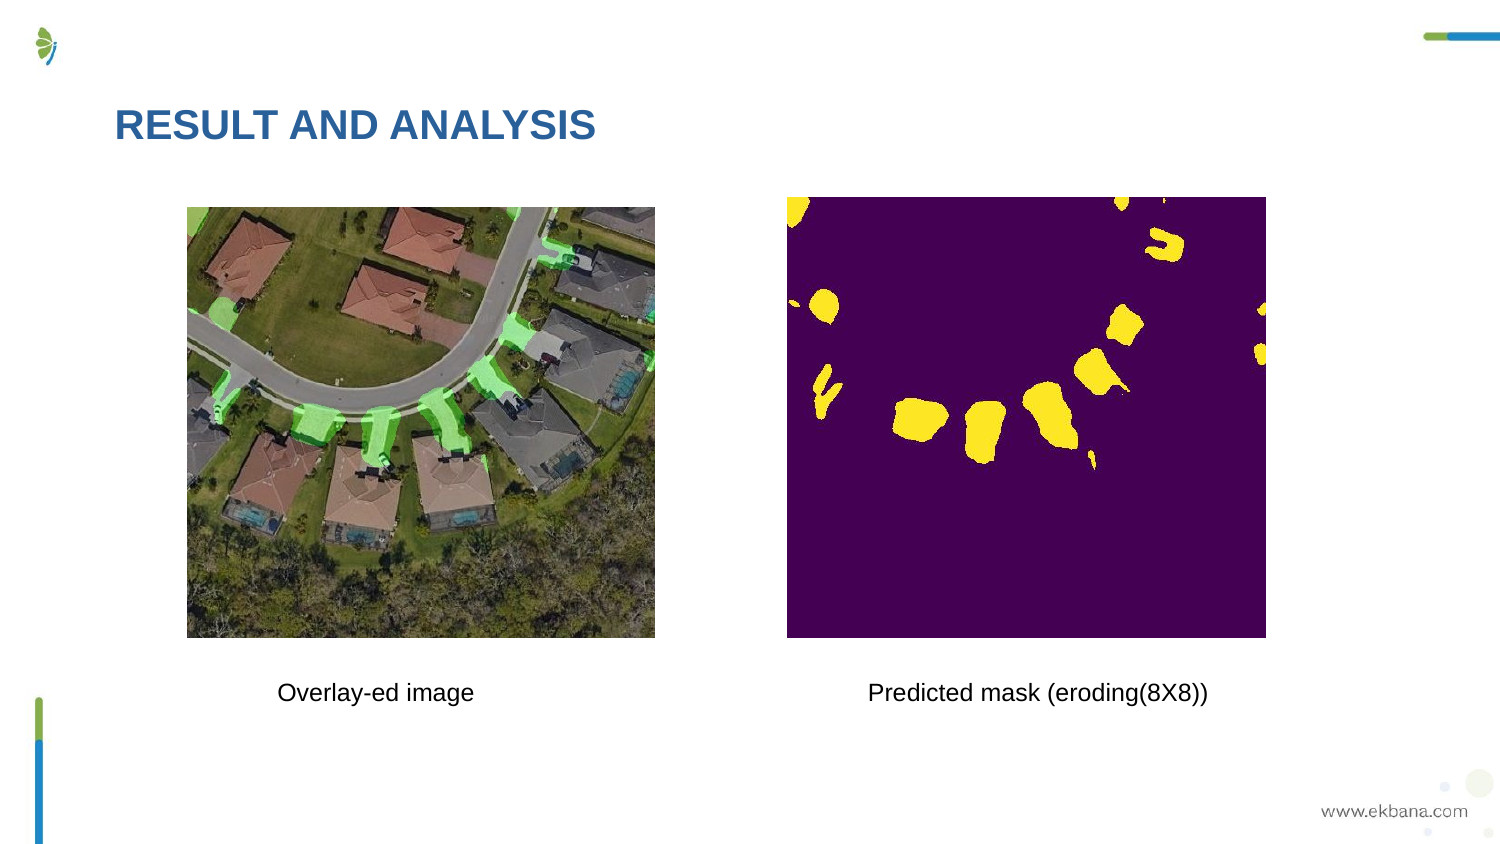

# RESULT AND ANALYSIS
Overlay-ed image
Predicted mask (eroding(8X8))